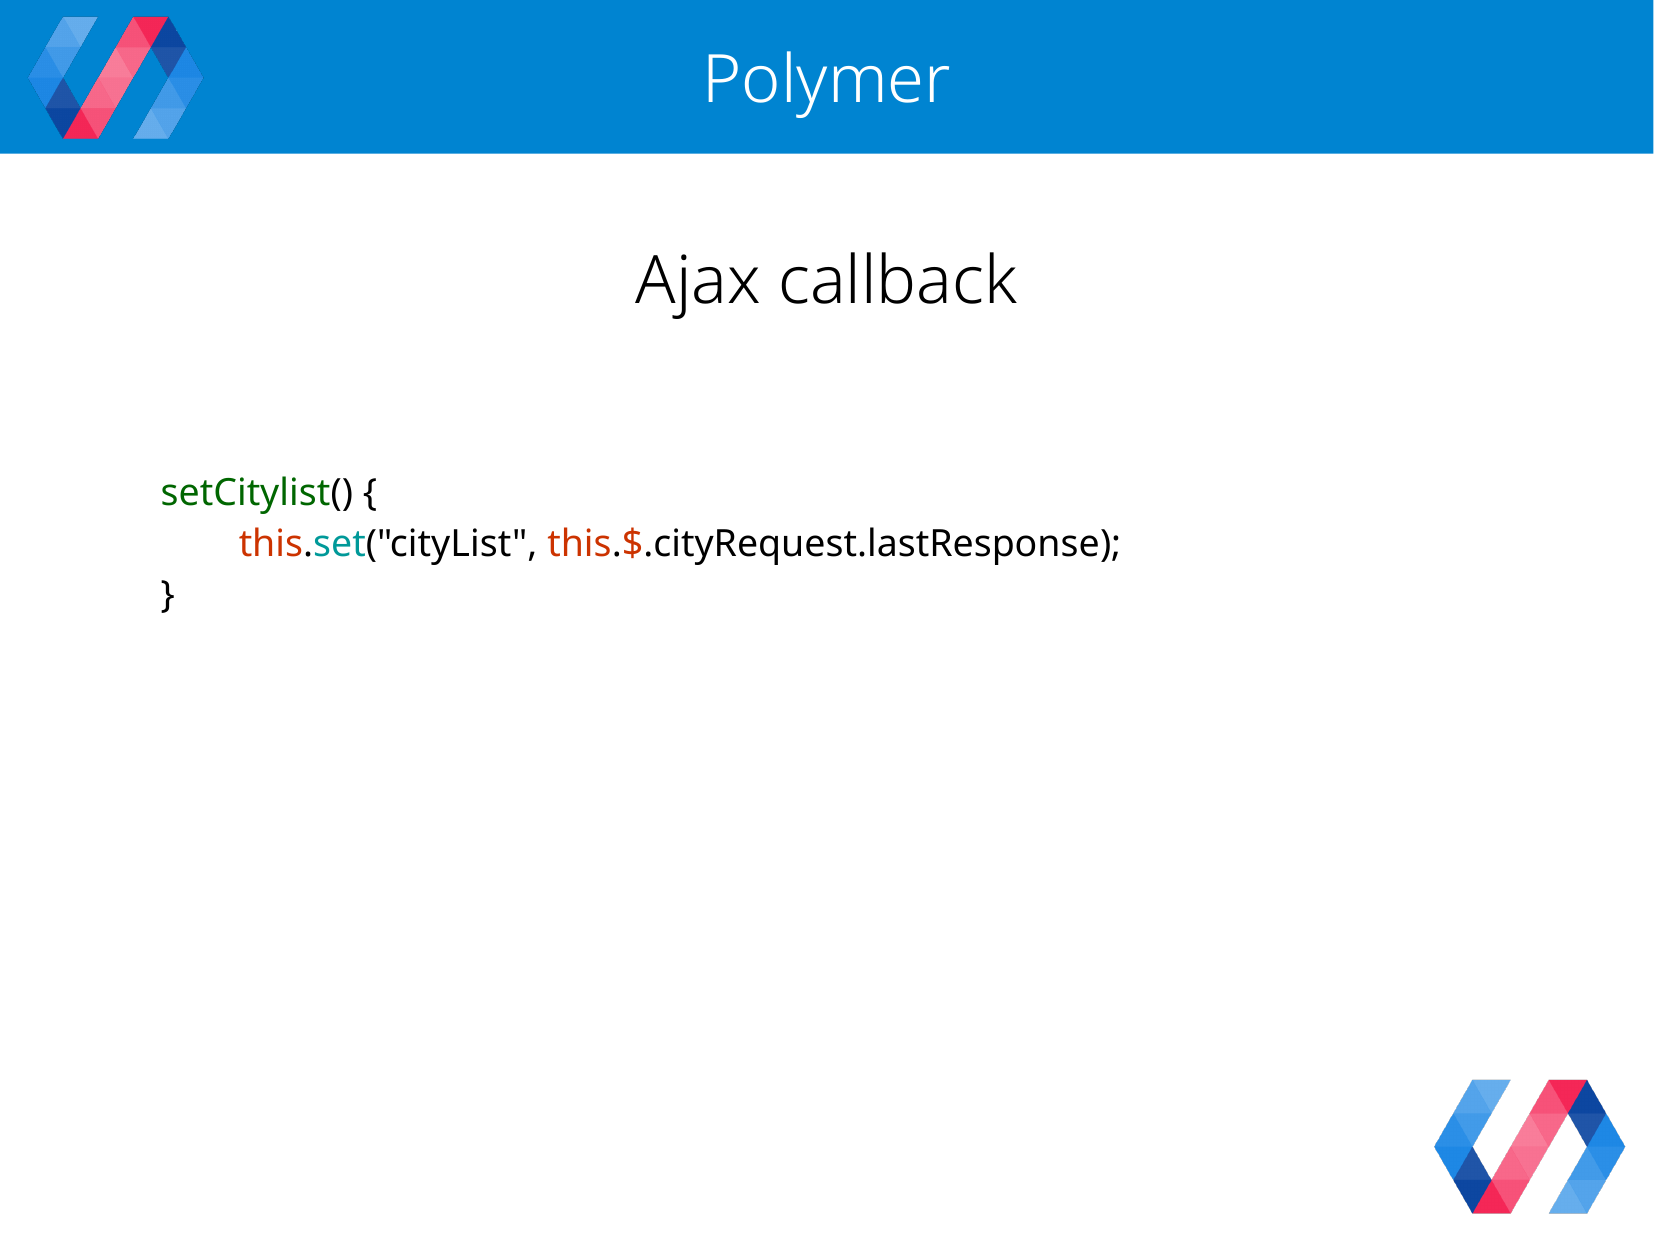

# Polymer
Ajax callback
 setCitylist() {
 this.set("cityList", this.$.cityRequest.lastResponse);
 }